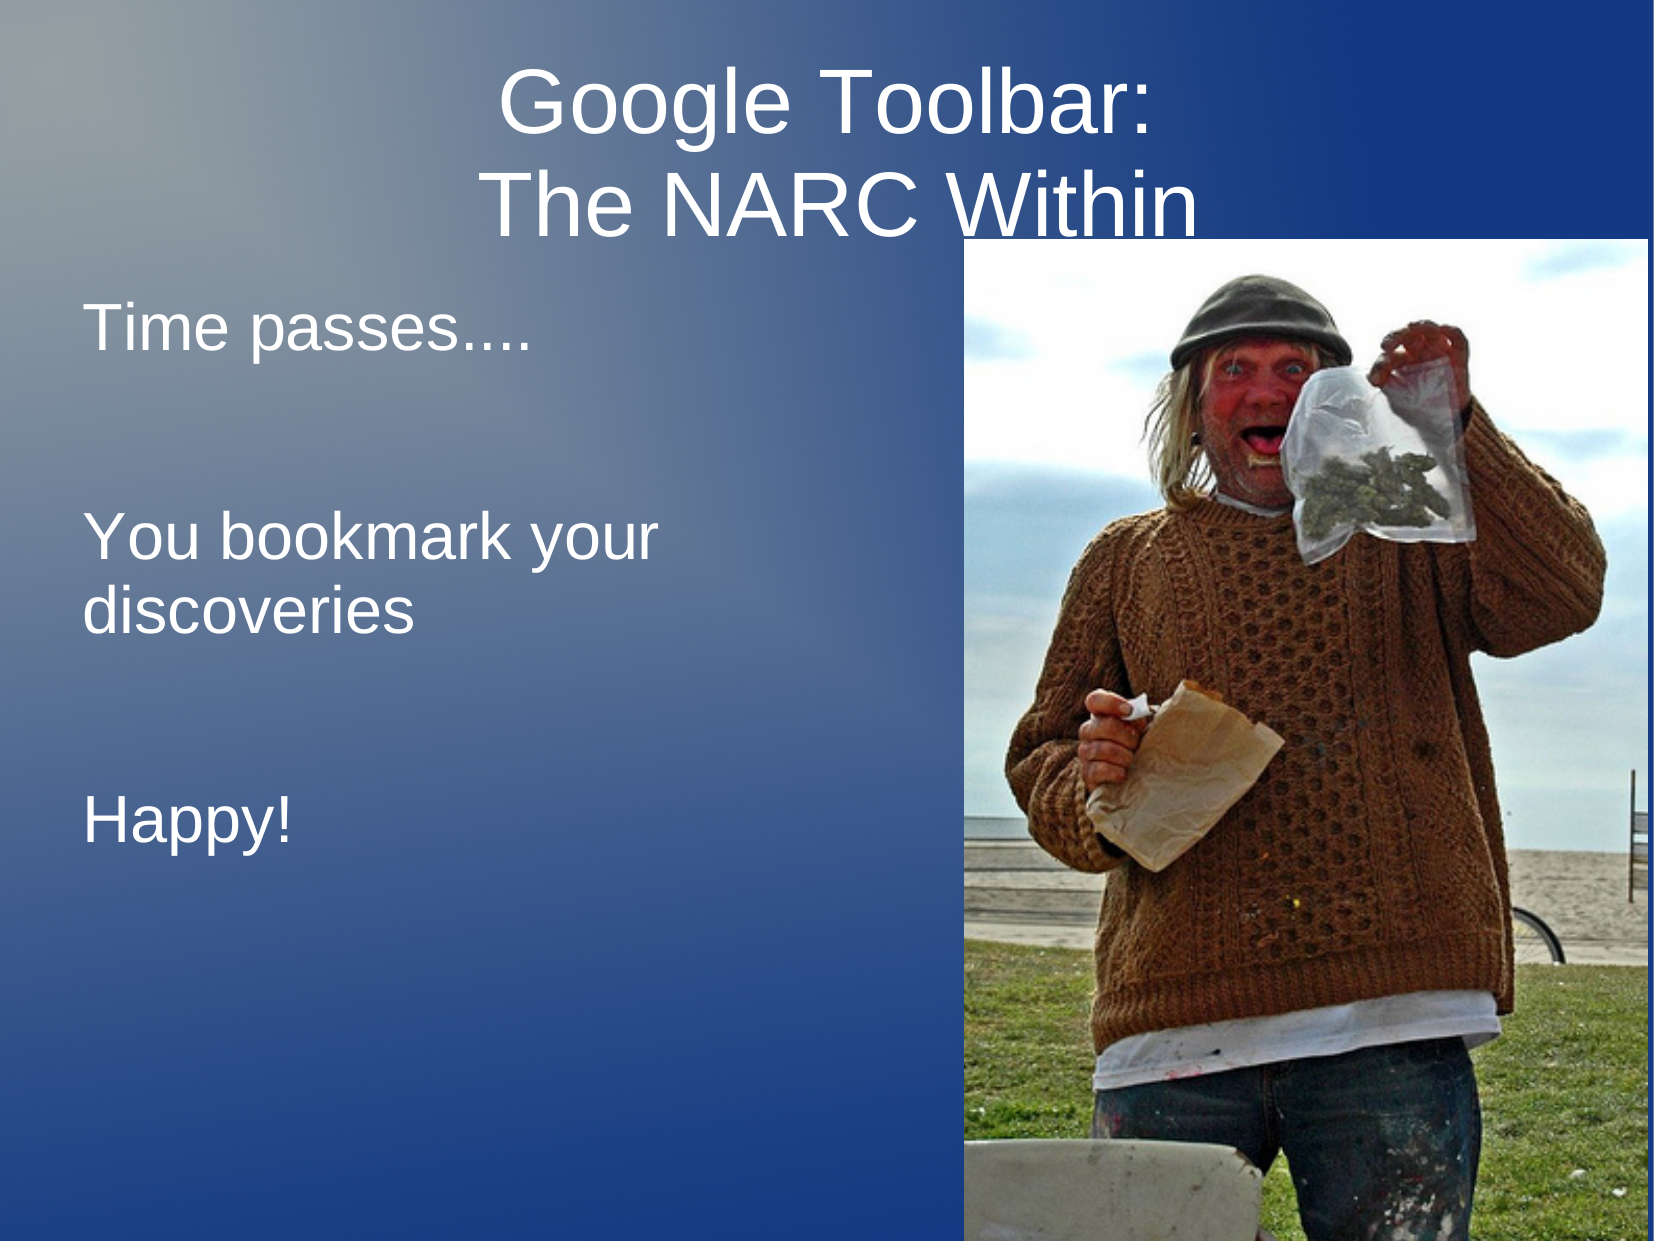

# Google Toolbar: The NARC Within
Time passes....
You bookmark your discoveries
Happy!